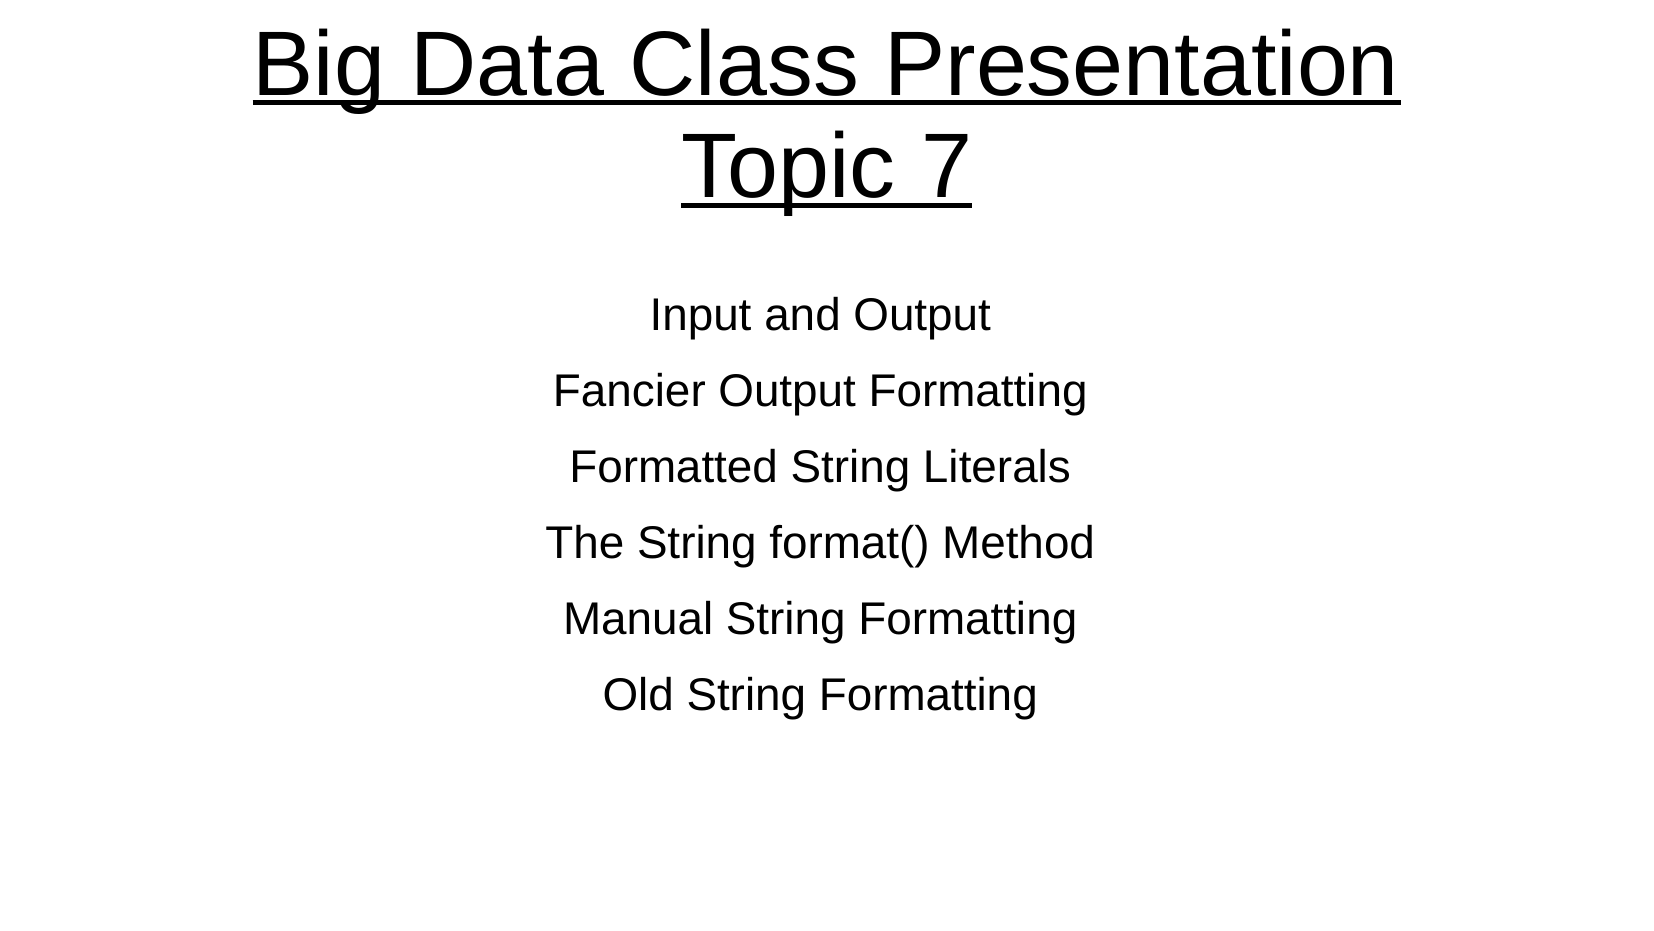

# Big Data Class Presentation Topic 7
Input and Output
Fancier Output Formatting
Formatted String Literals
The String format() Method
Manual String Formatting
Old String Formatting